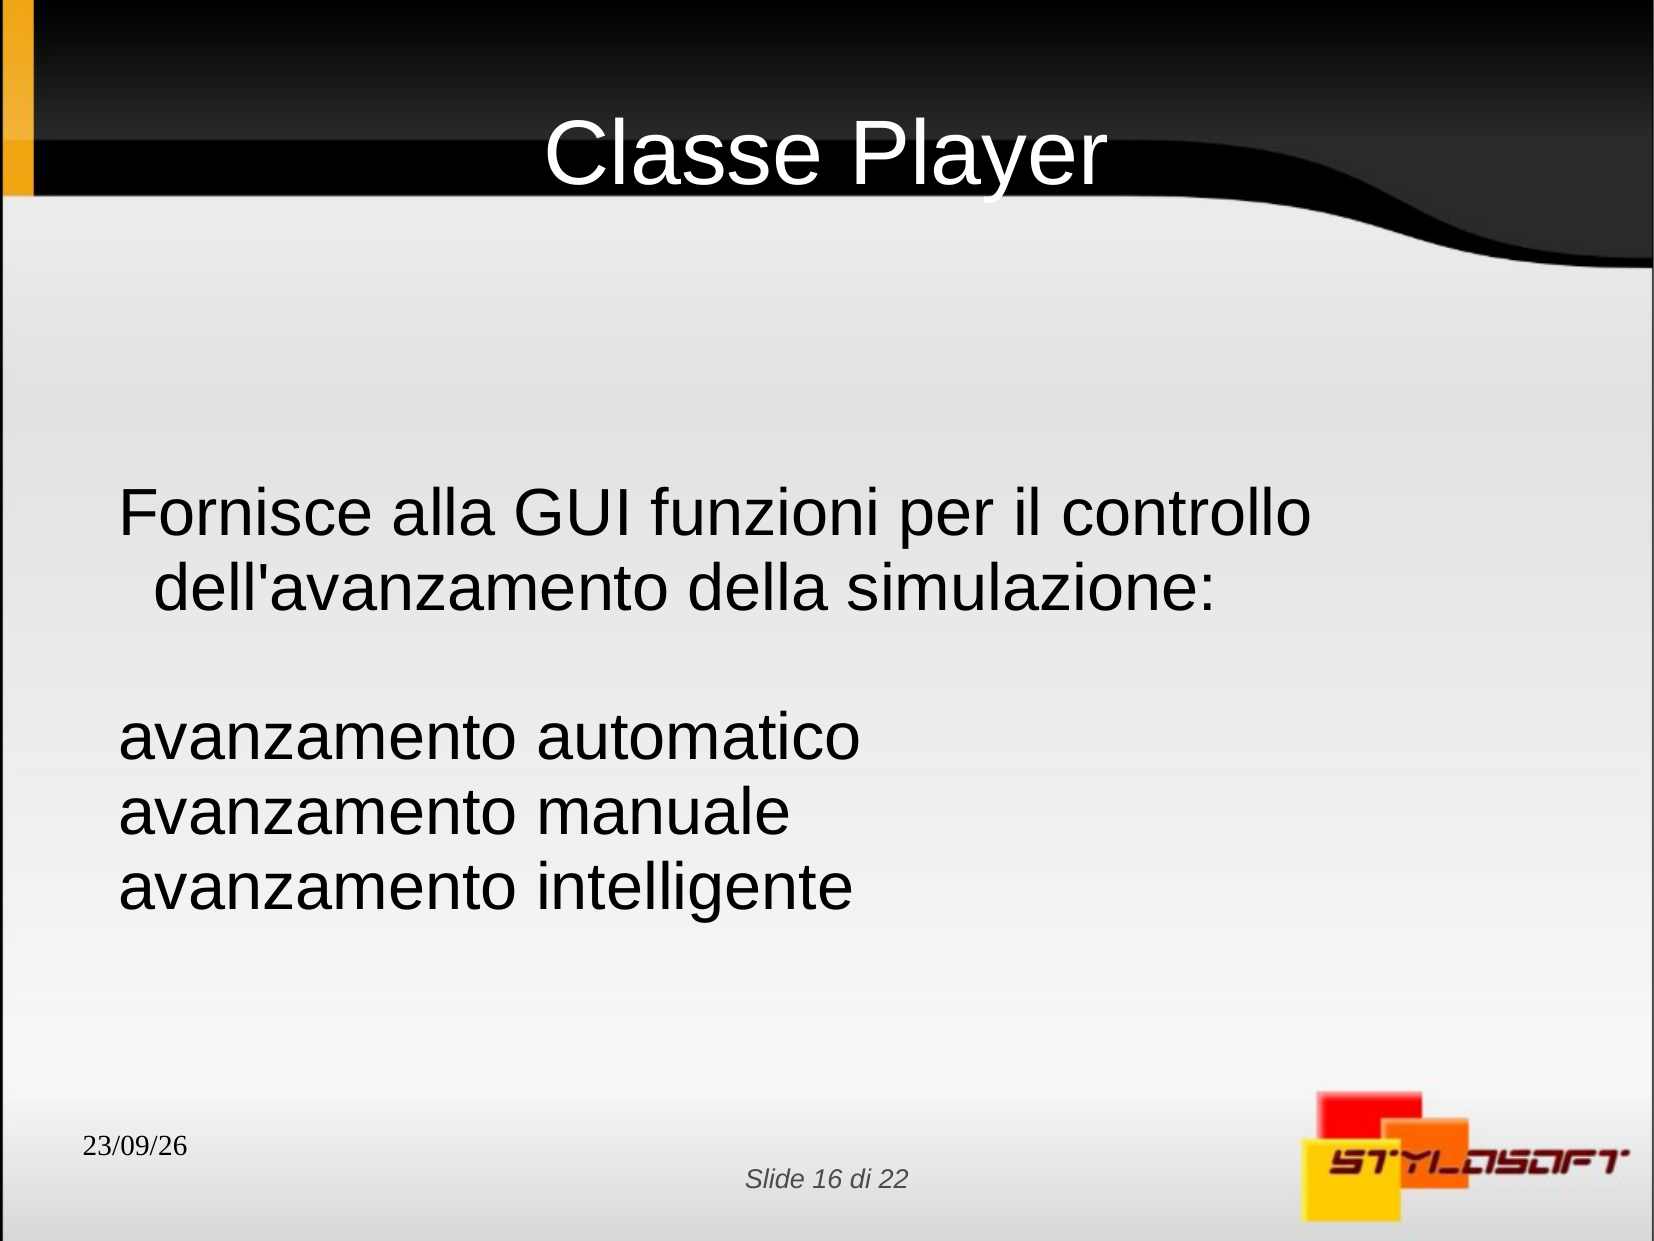

# Classe Player
Fornisce alla GUI funzioni per il controllo dell'avanzamento della simulazione:
avanzamento automatico
avanzamento manuale
avanzamento intelligente
Slide di 22